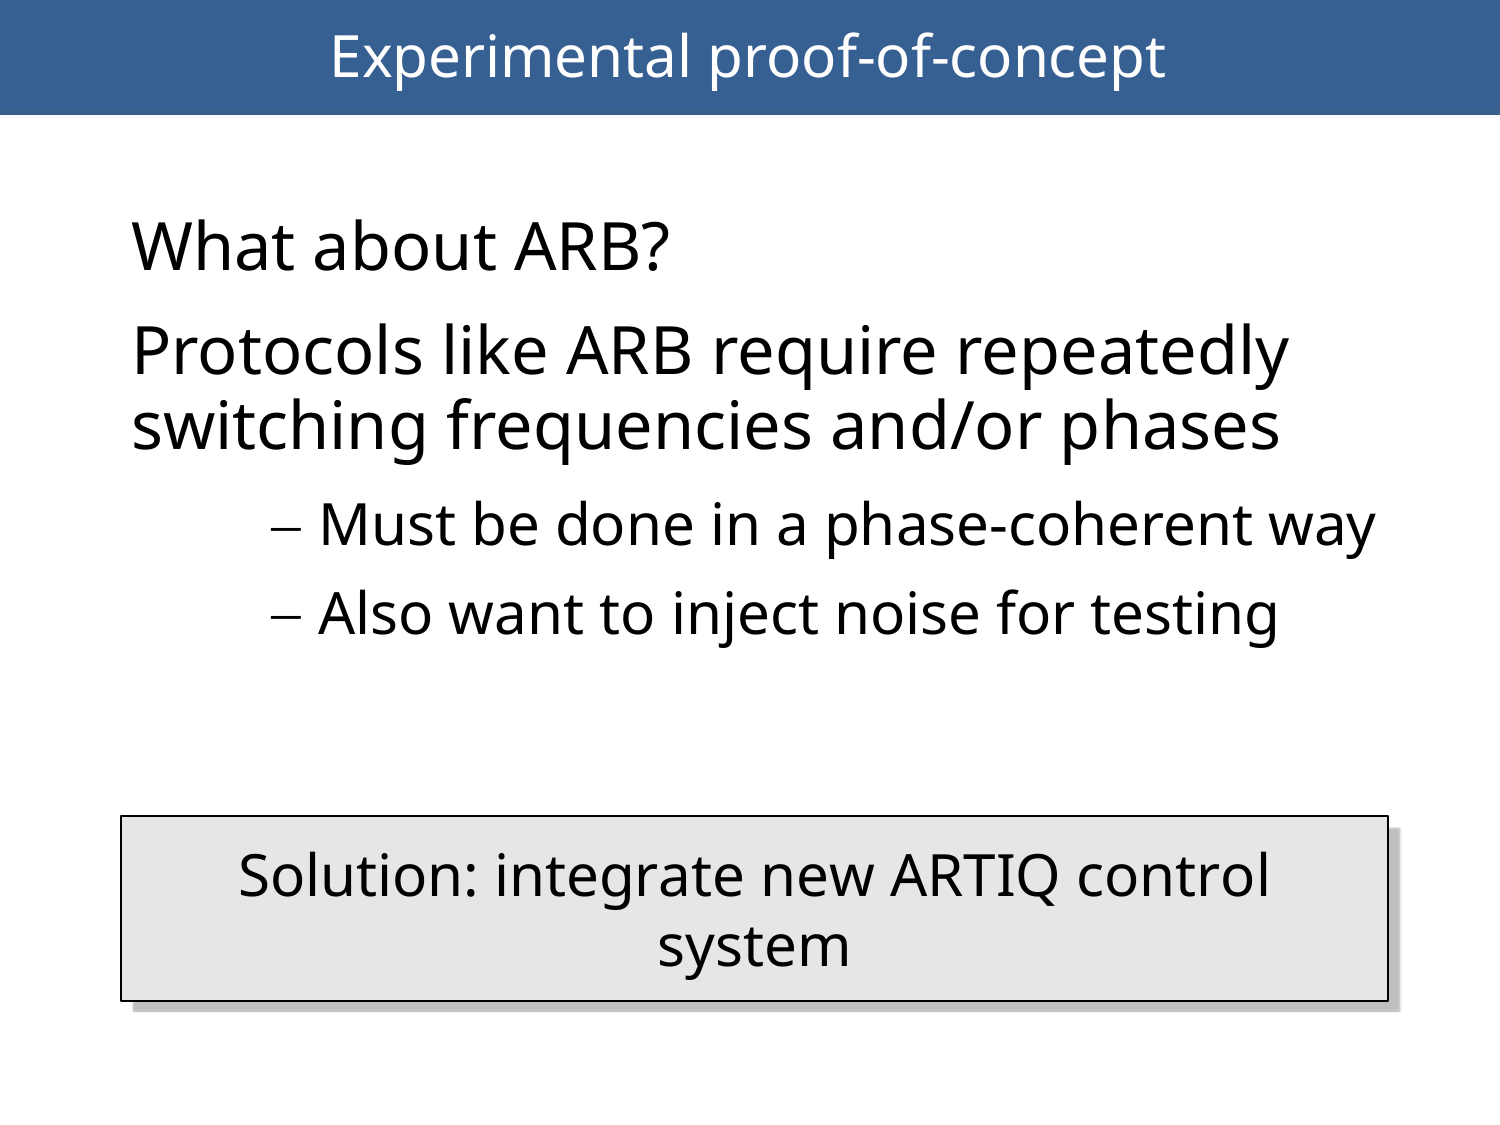

# Experimental proof-of-concept
What about ARB?
Protocols like ARB require repeatedly switching frequencies and/or phases
Must be done in a phase-coherent way
Also want to inject noise for testing
Solution: integrate new ARTIQ control system